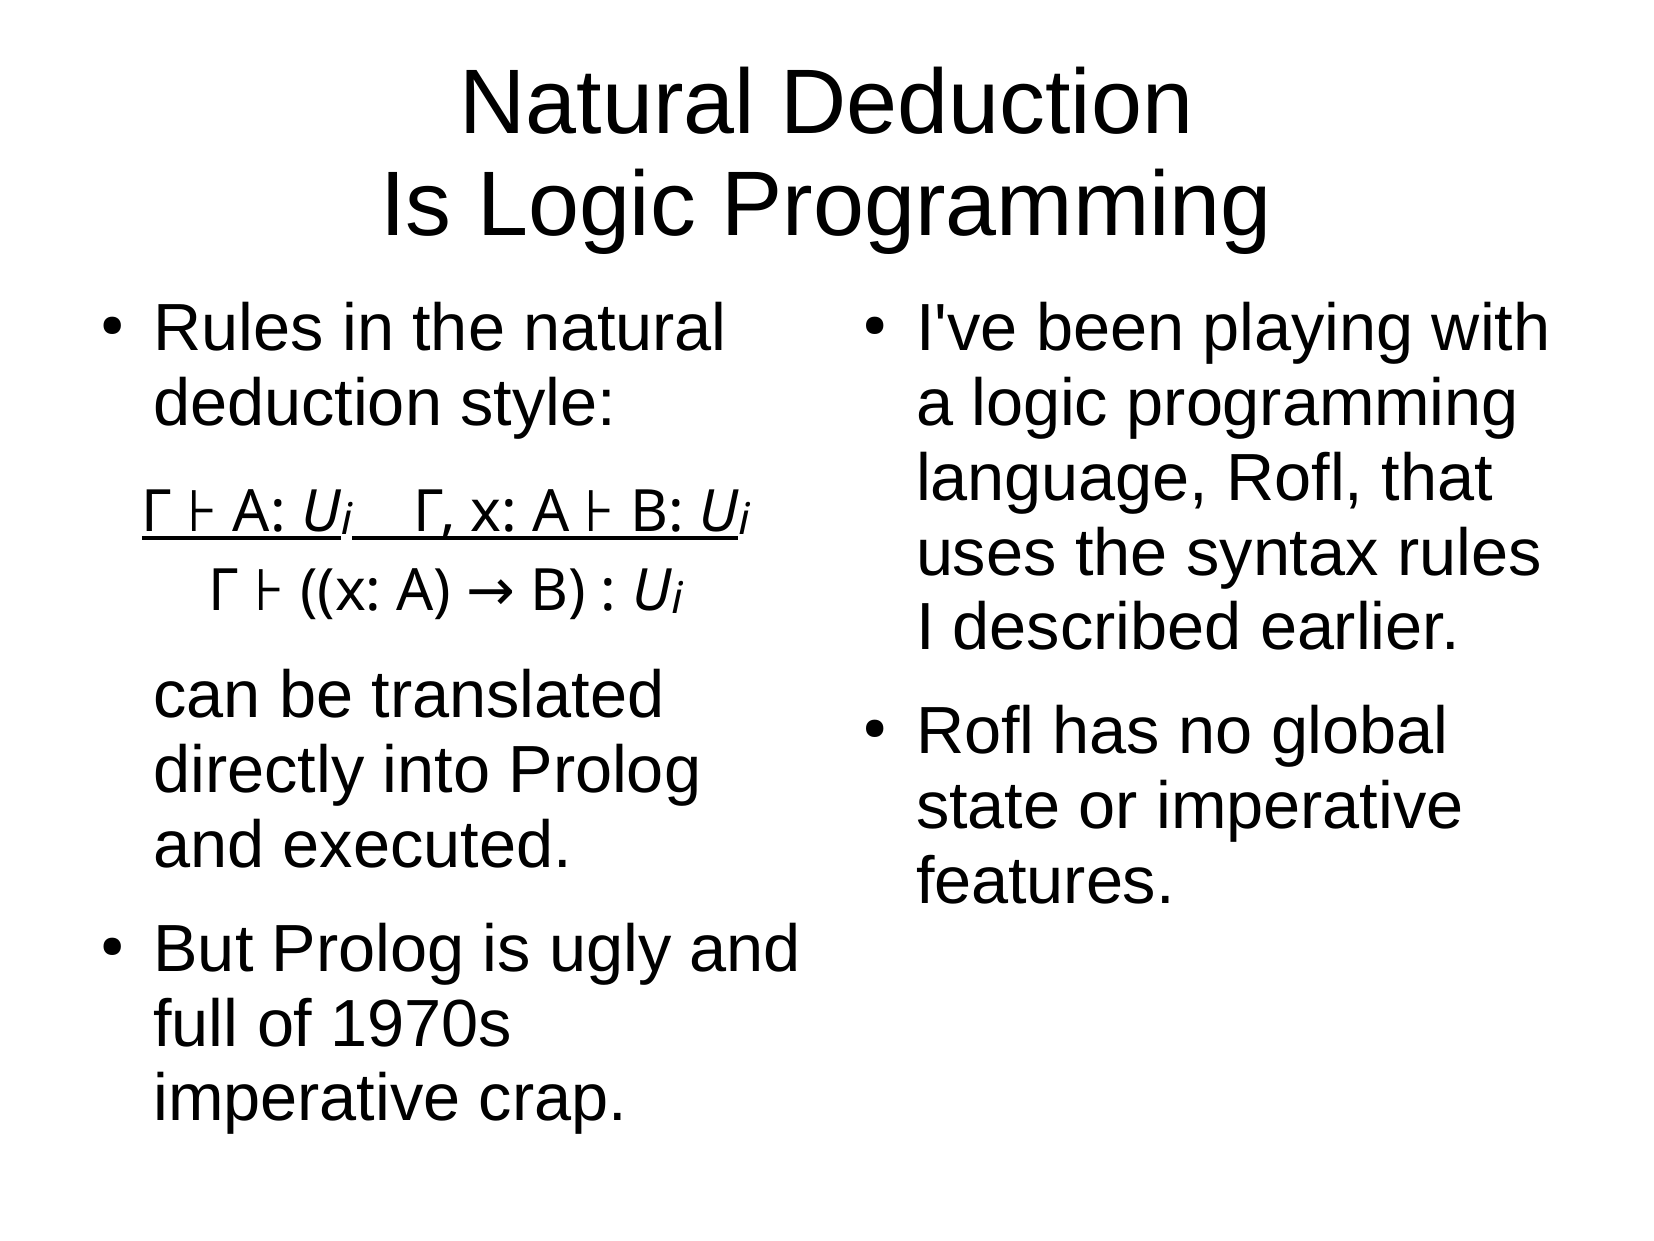

# Natural Deduction Is Logic Programming
Rules in the natural deduction style:
Γ ⊦ A: Ui Γ, x: A ⊦ B: Ui
Γ ⊦ ((x: A) → B) : Ui
can be translated directly into Prolog and executed.
But Prolog is ugly and full of 1970s imperative crap.
I've been playing with a logic programming language, Rofl, that uses the syntax rules I described earlier.
Rofl has no global state or imperative features.